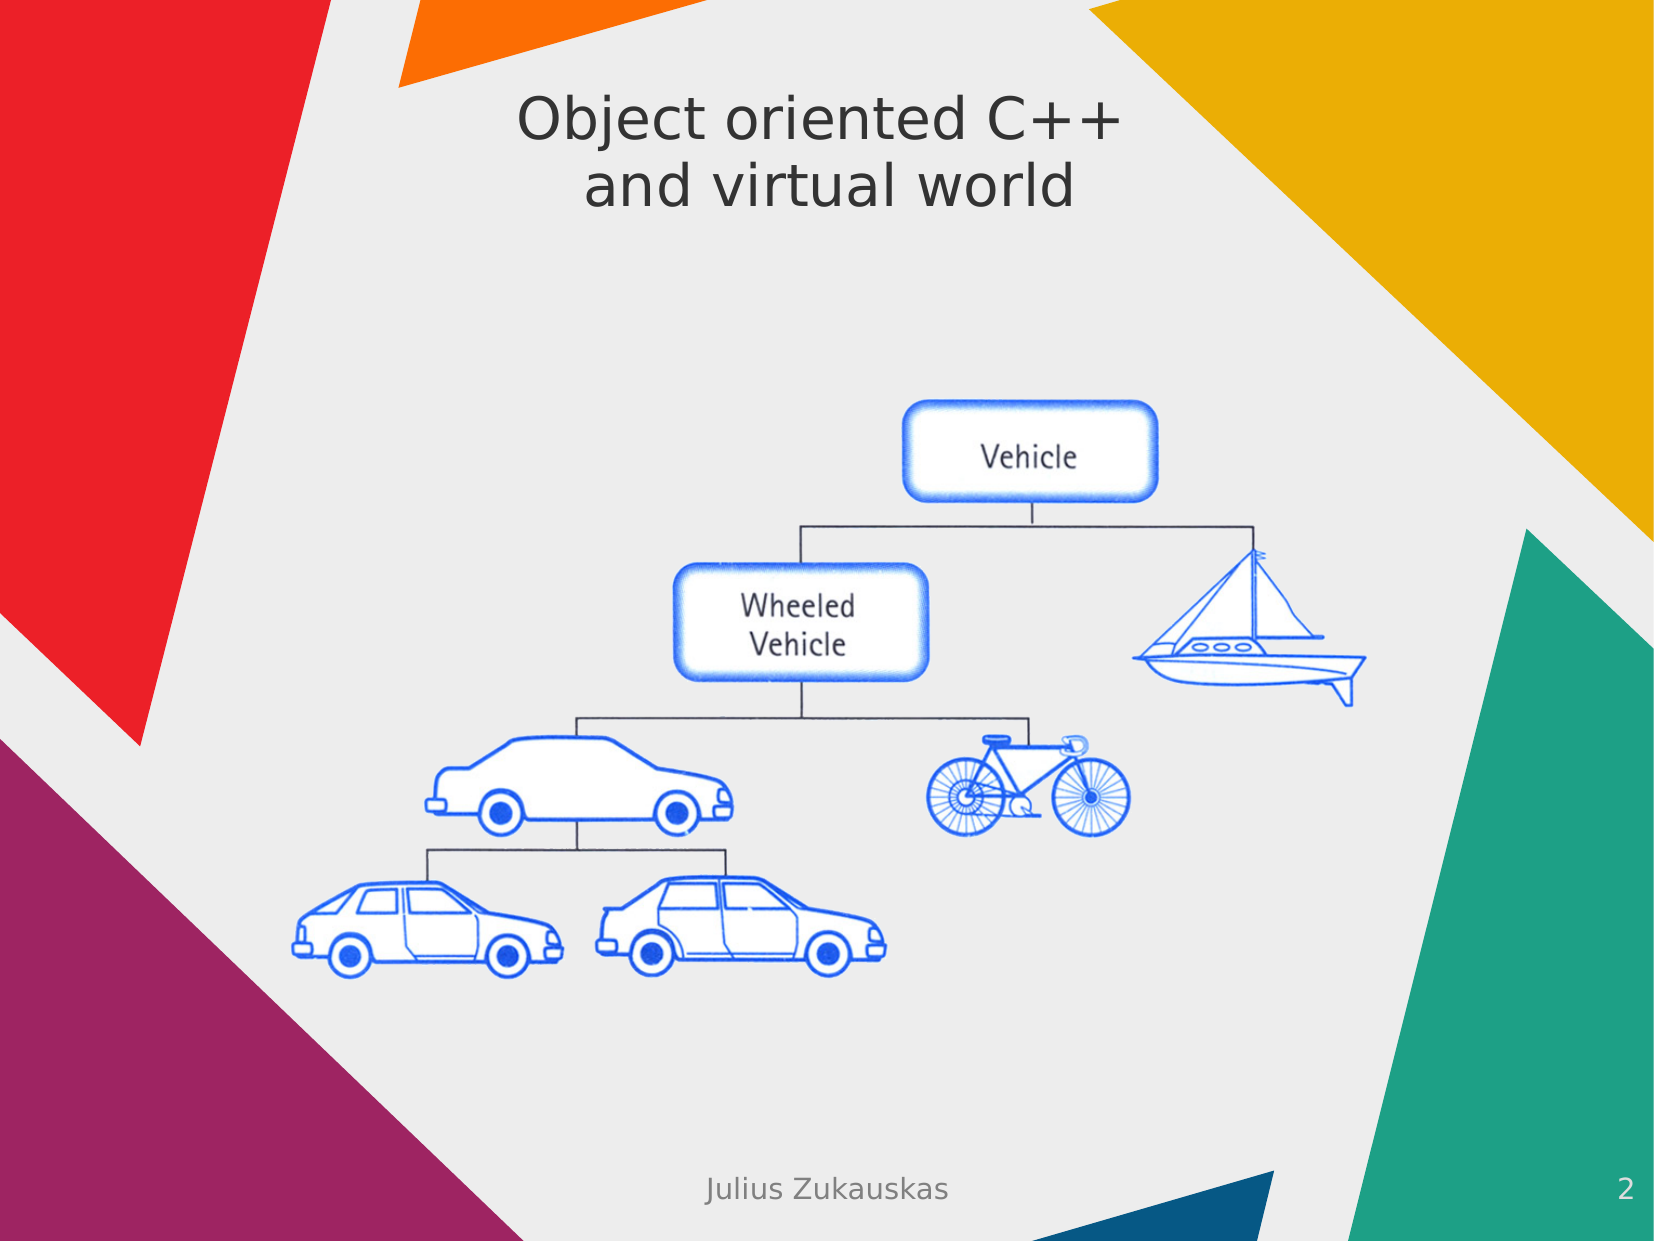

# Object oriented C++ and virtual world
Julius Zukauskas
2